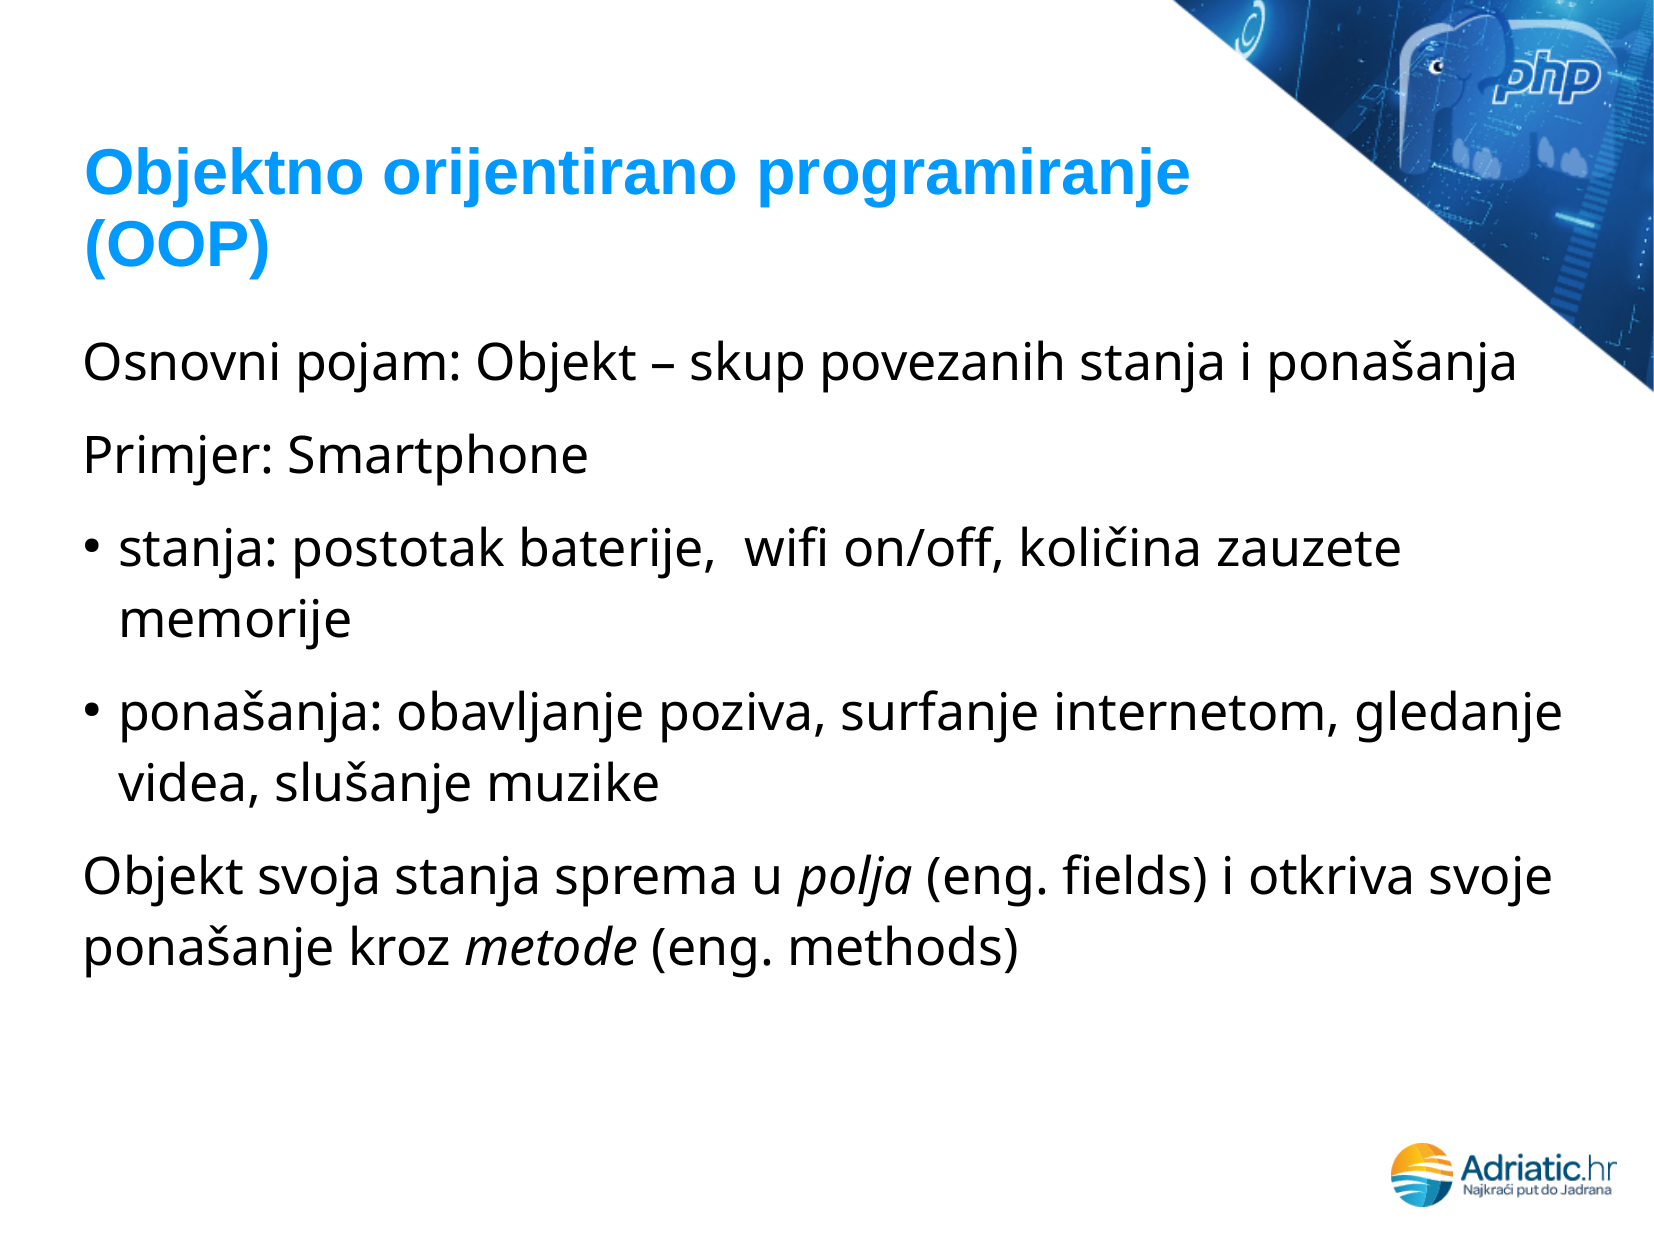

# Objektno orijentirano programiranje (OOP)
Osnovni pojam: Objekt – skup povezanih stanja i ponašanja
Primjer: Smartphone
stanja: postotak baterije, wifi on/off, količina zauzete memorije
ponašanja: obavljanje poziva, surfanje internetom, gledanje videa, slušanje muzike
Objekt svoja stanja sprema u polja (eng. fields) i otkriva svoje ponašanje kroz metode (eng. methods)